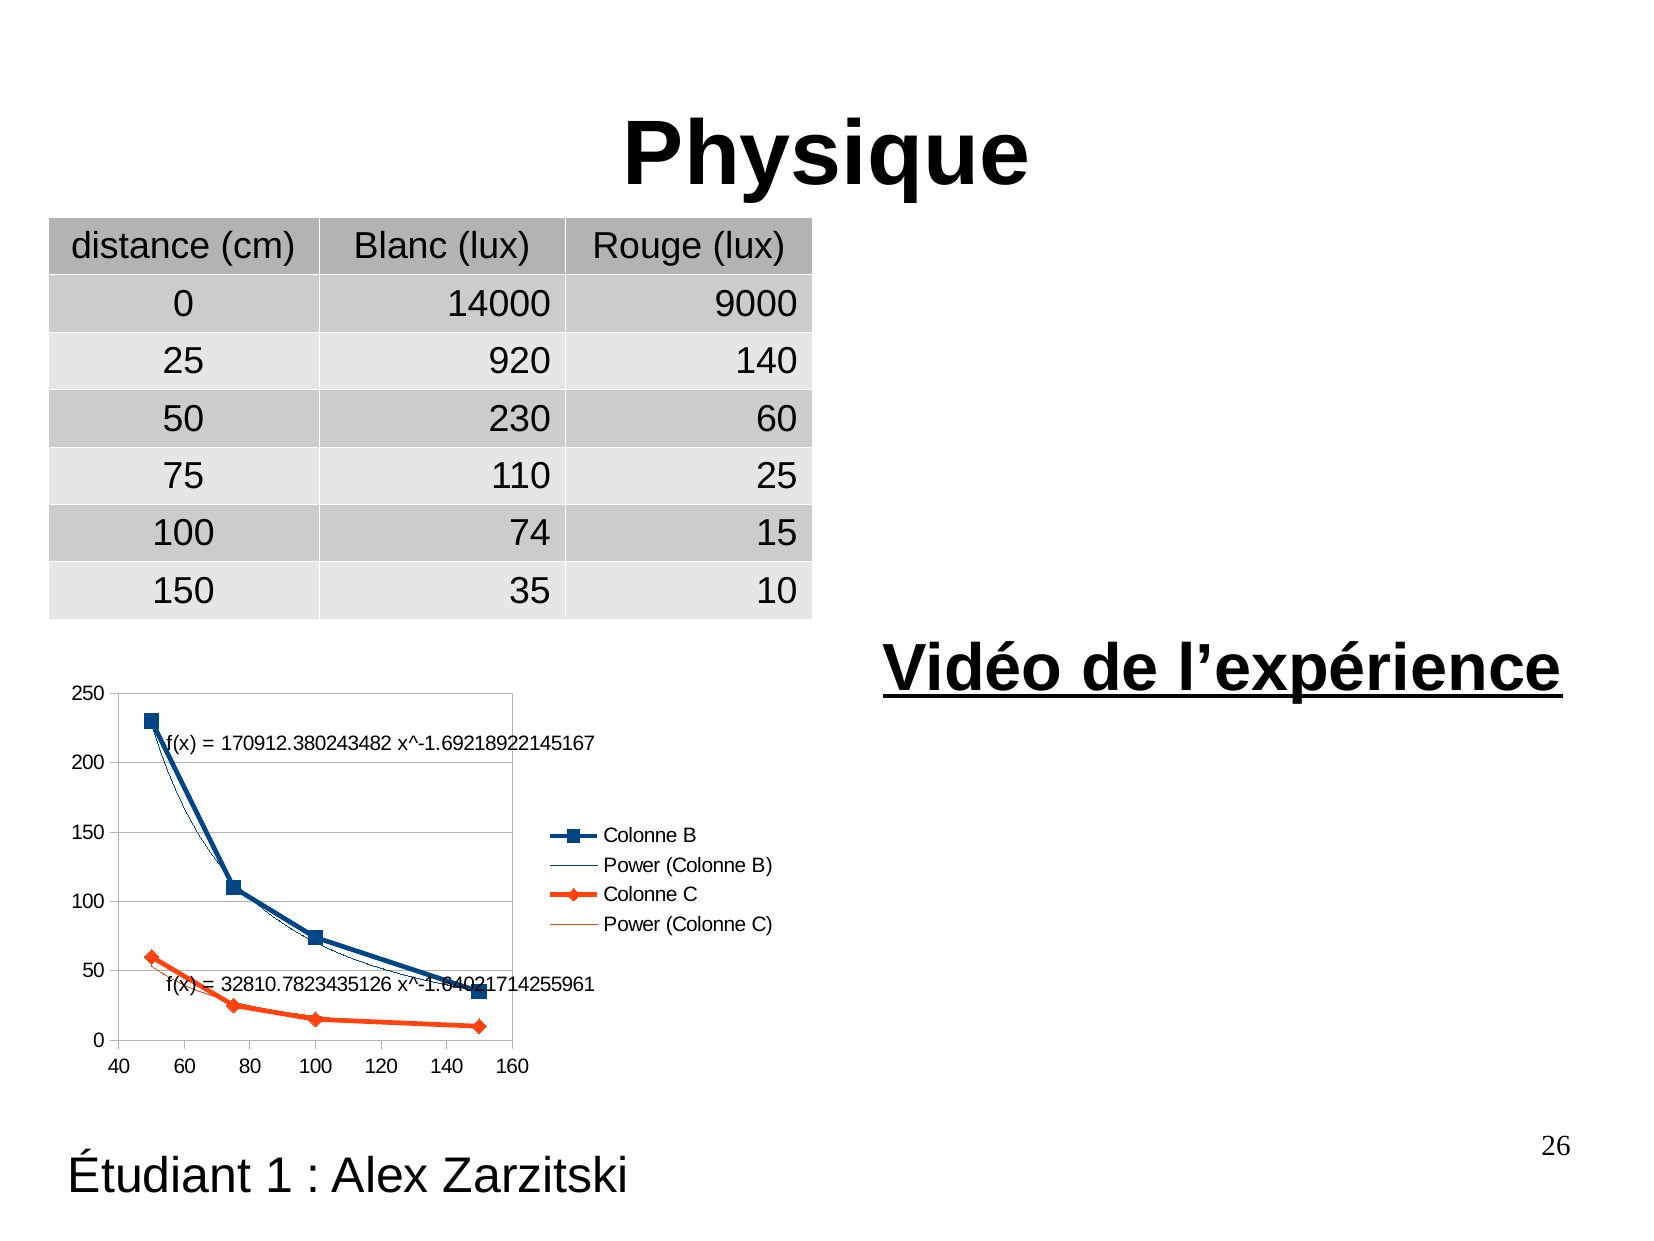

# Physique
| distance (cm) | Blanc (lux) | Rouge (lux) |
| --- | --- | --- |
| 0 | 14000 | 9000 |
| 25 | 920 | 140 |
| 50 | 230 | 60 |
| 75 | 110 | 25 |
| 100 | 74 | 15 |
| 150 | 35 | 10 |
Vidéo de l’expérience
### Chart
| Category | Colonne B | Colonne C |
|---|---|---|26
Étudiant 1 : Alex Zarzitski